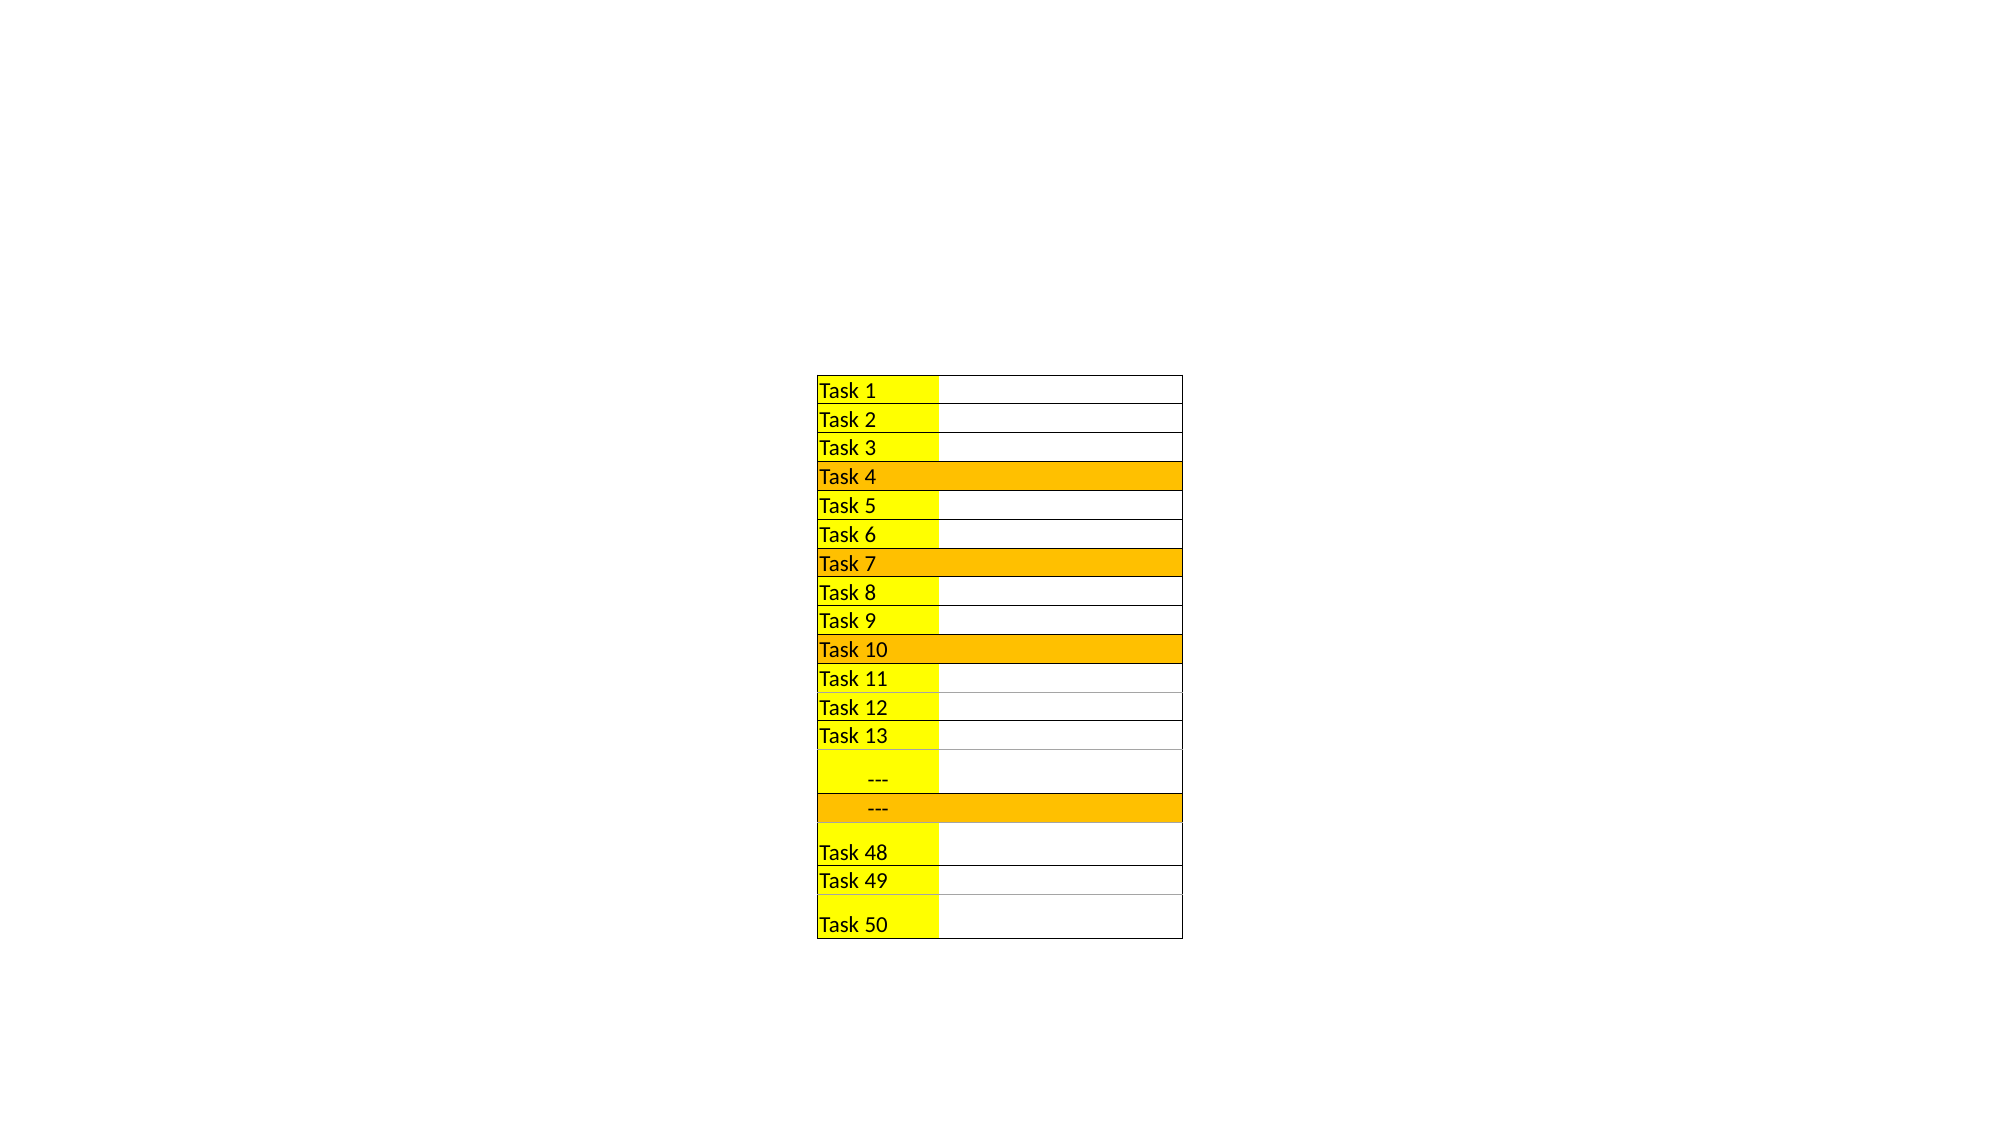

| Task 1 | |
| --- | --- |
| Task 2 | |
| Task 3 | |
| Task 4 | |
| Task 5 | |
| Task 6 | |
| Task 7 | |
| Task 8 | |
| Task 9 | |
| Task 10 | |
| Task 11 | |
| Task 12 | |
| Task 13 | |
| --- | |
| --- | |
| Task 48 | |
| Task 49 | |
| Task 50 | |